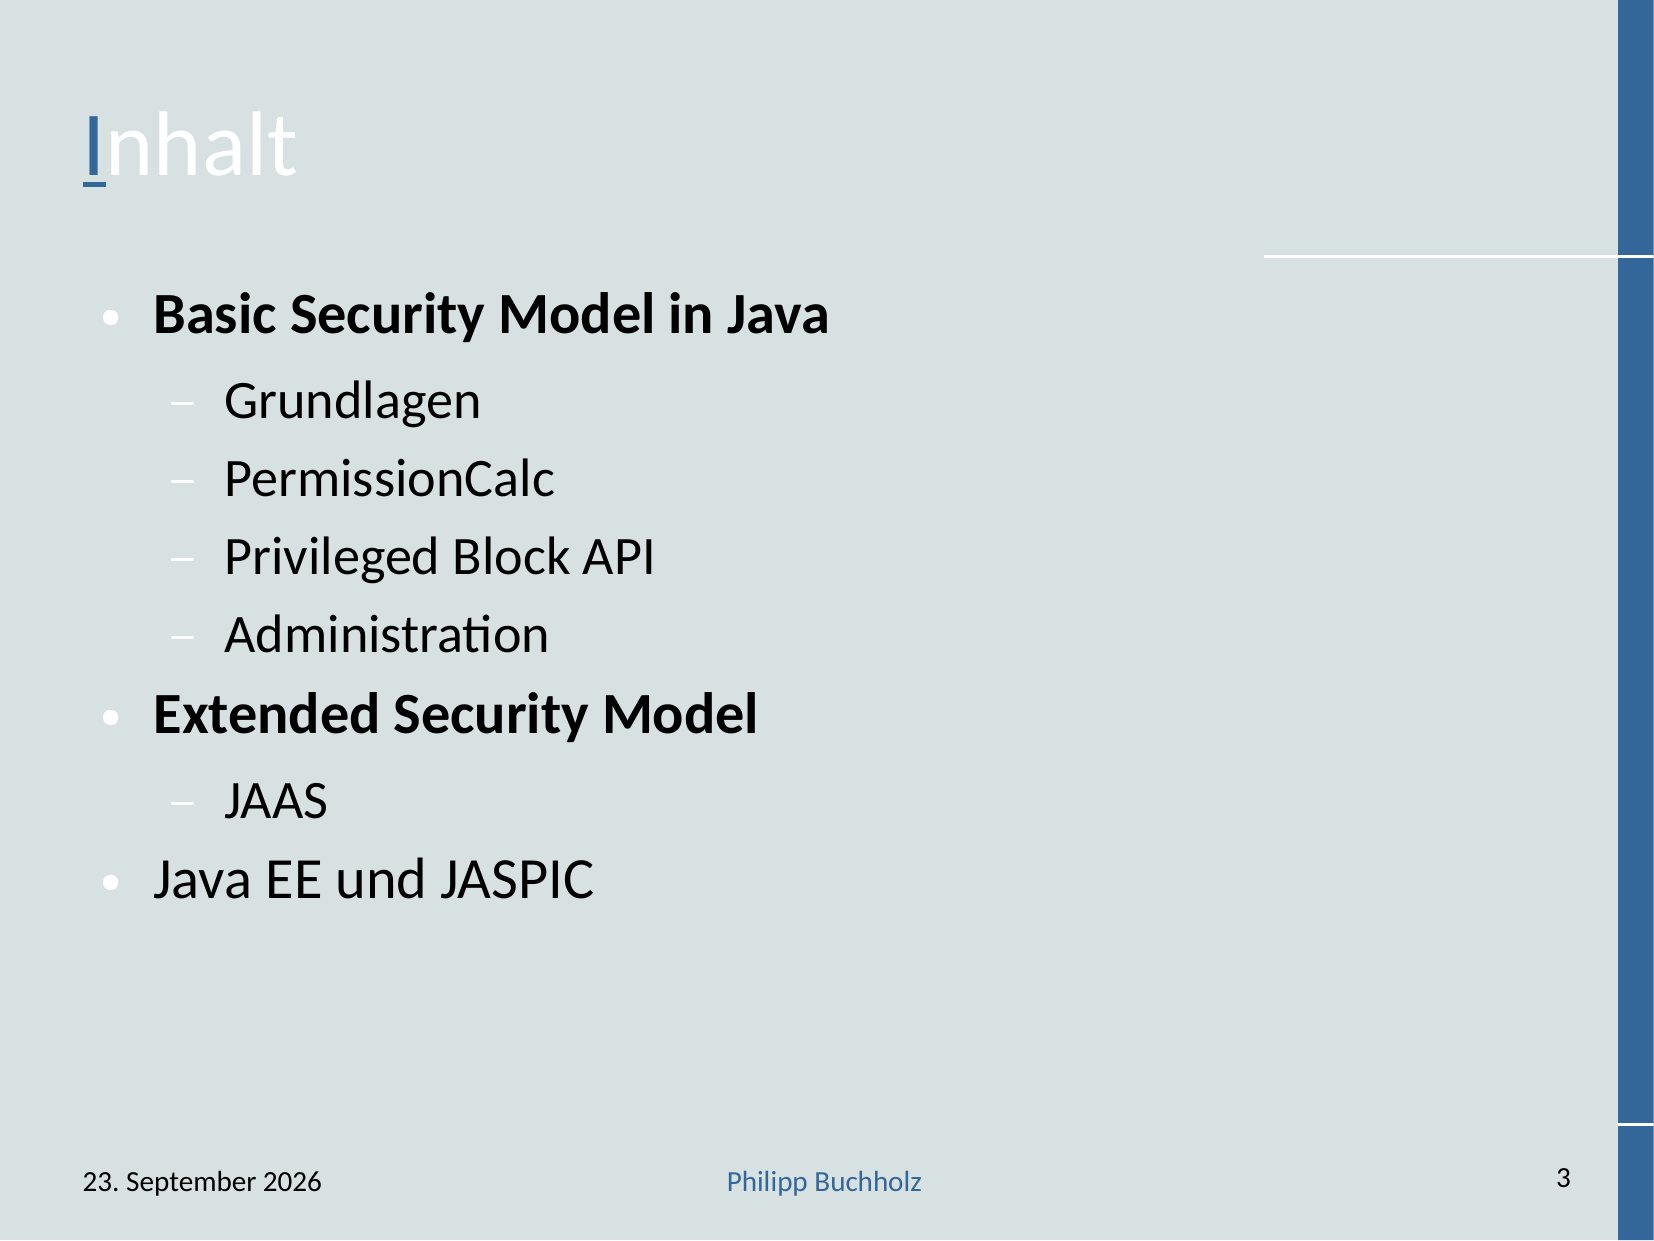

# Inhalt
Basic Security Model in Java
Grundlagen
PermissionCalc
Privileged Block API
Administration
Extended Security Model
JAAS
Java EE und JASPIC
3